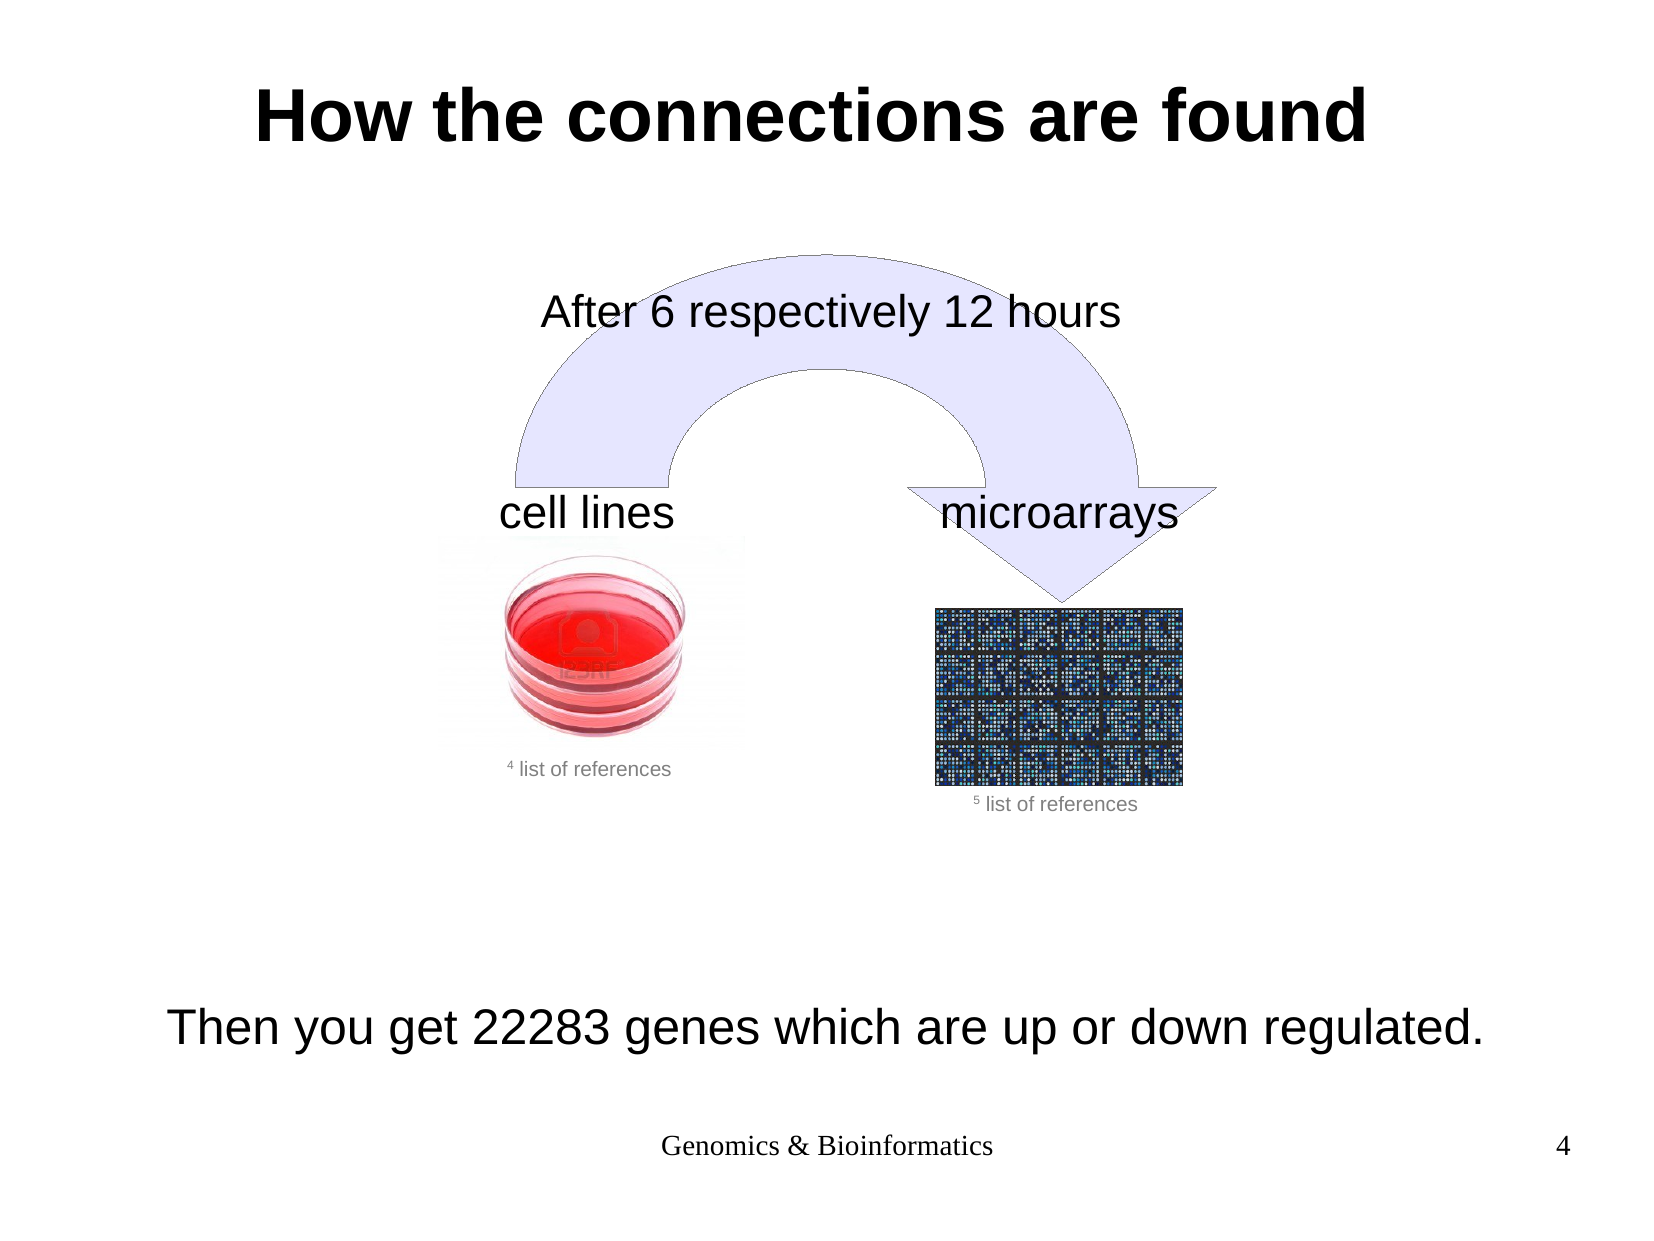

How the connections are found
After 6 respectively 12 hours
cell lines
microarrays
 5 list of references
4 list of references
Then you get 22283 genes which are up or down regulated.
Genomics & Bioinformatics
4